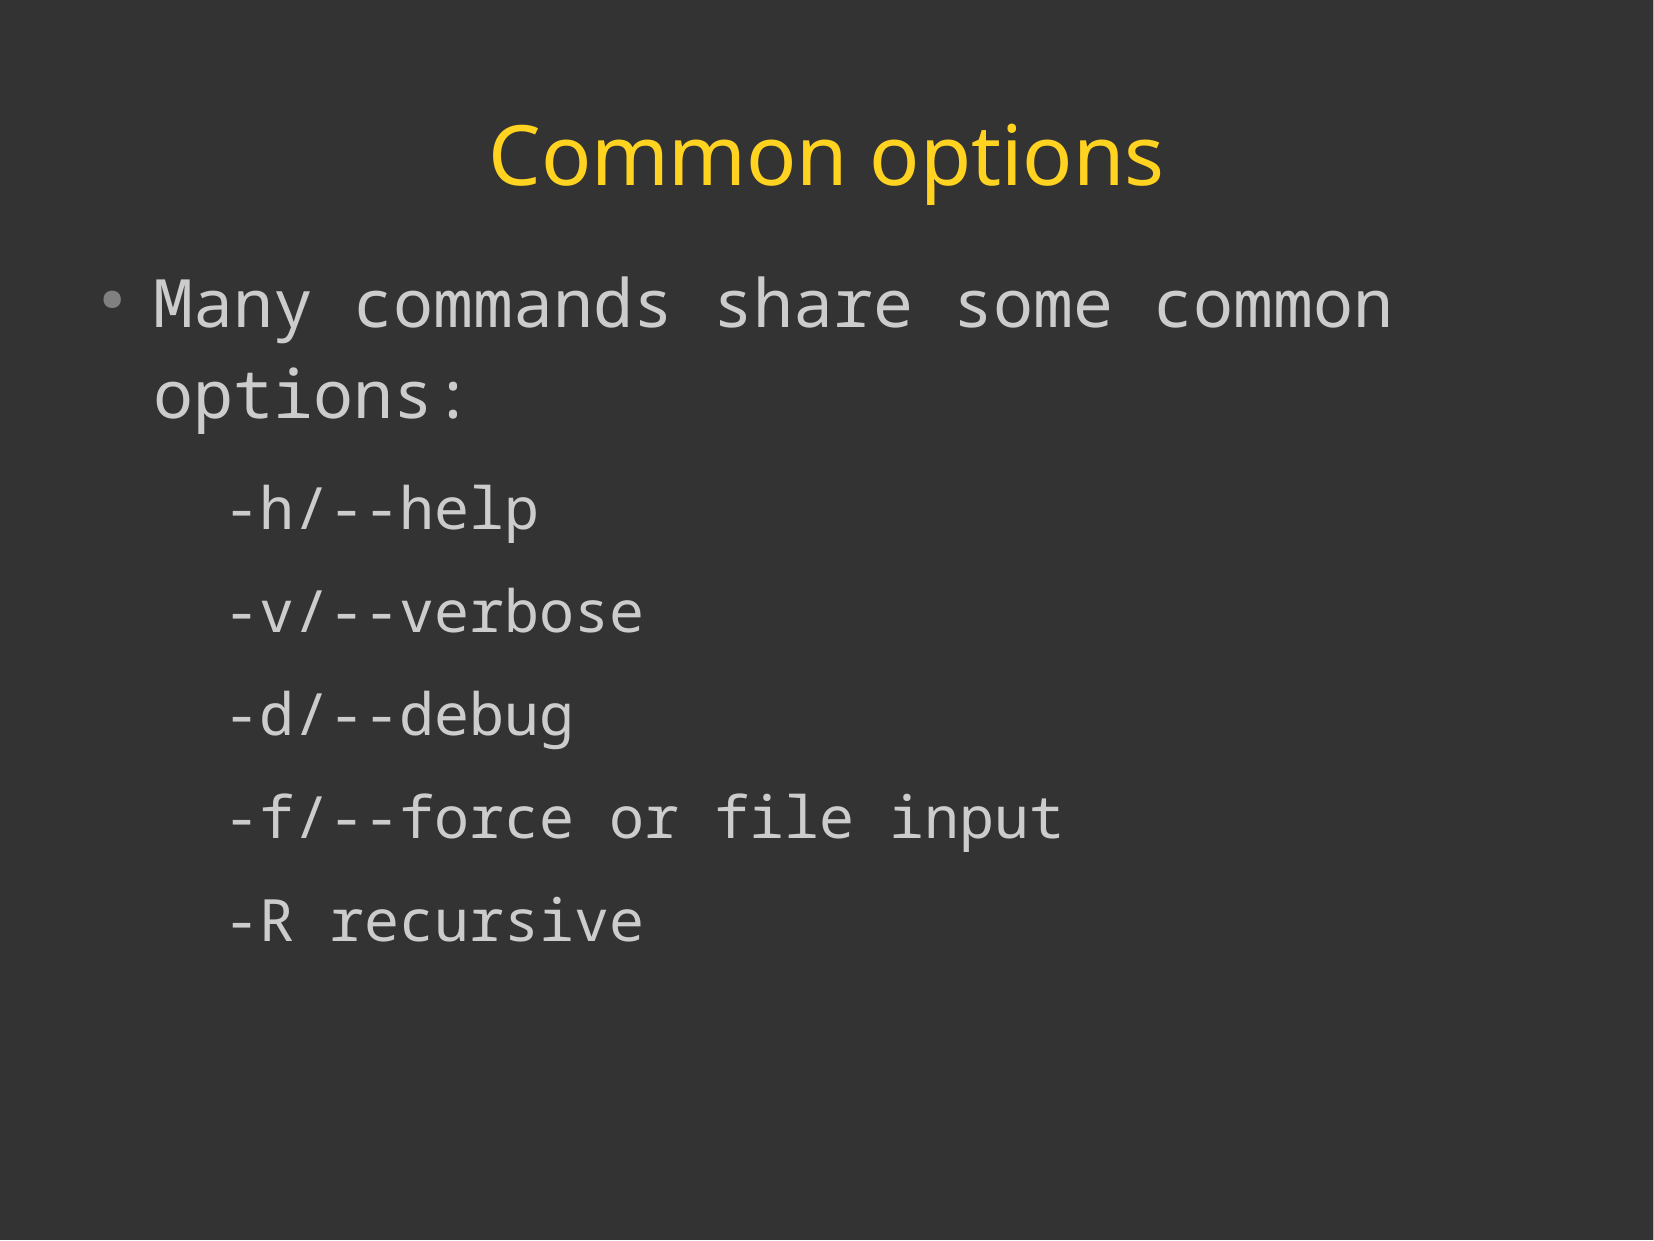

# Common options
Many commands share some common options:
-h/--help
-v/--verbose
-d/--debug
-f/--force or file input
-R recursive